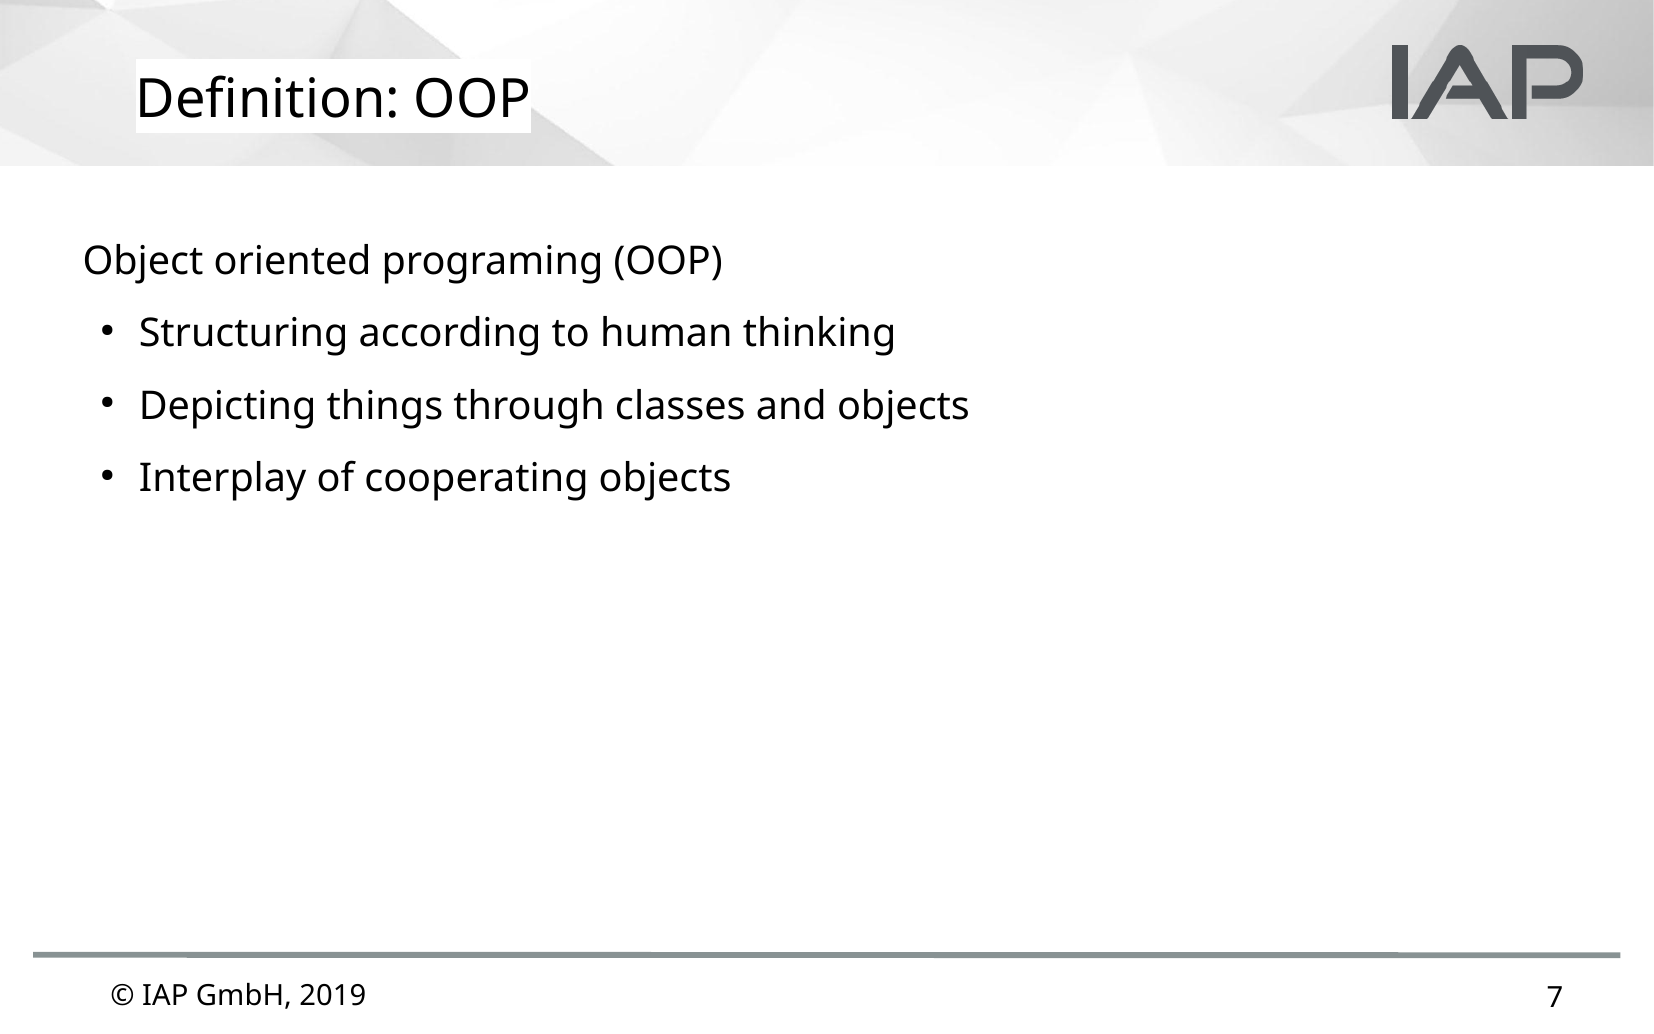

# Definition: OOP
Object oriented programing (OOP)
Structuring according to human thinking
Depicting things through classes and objects
Interplay of cooperating objects
© IAP GmbH, 2019
7